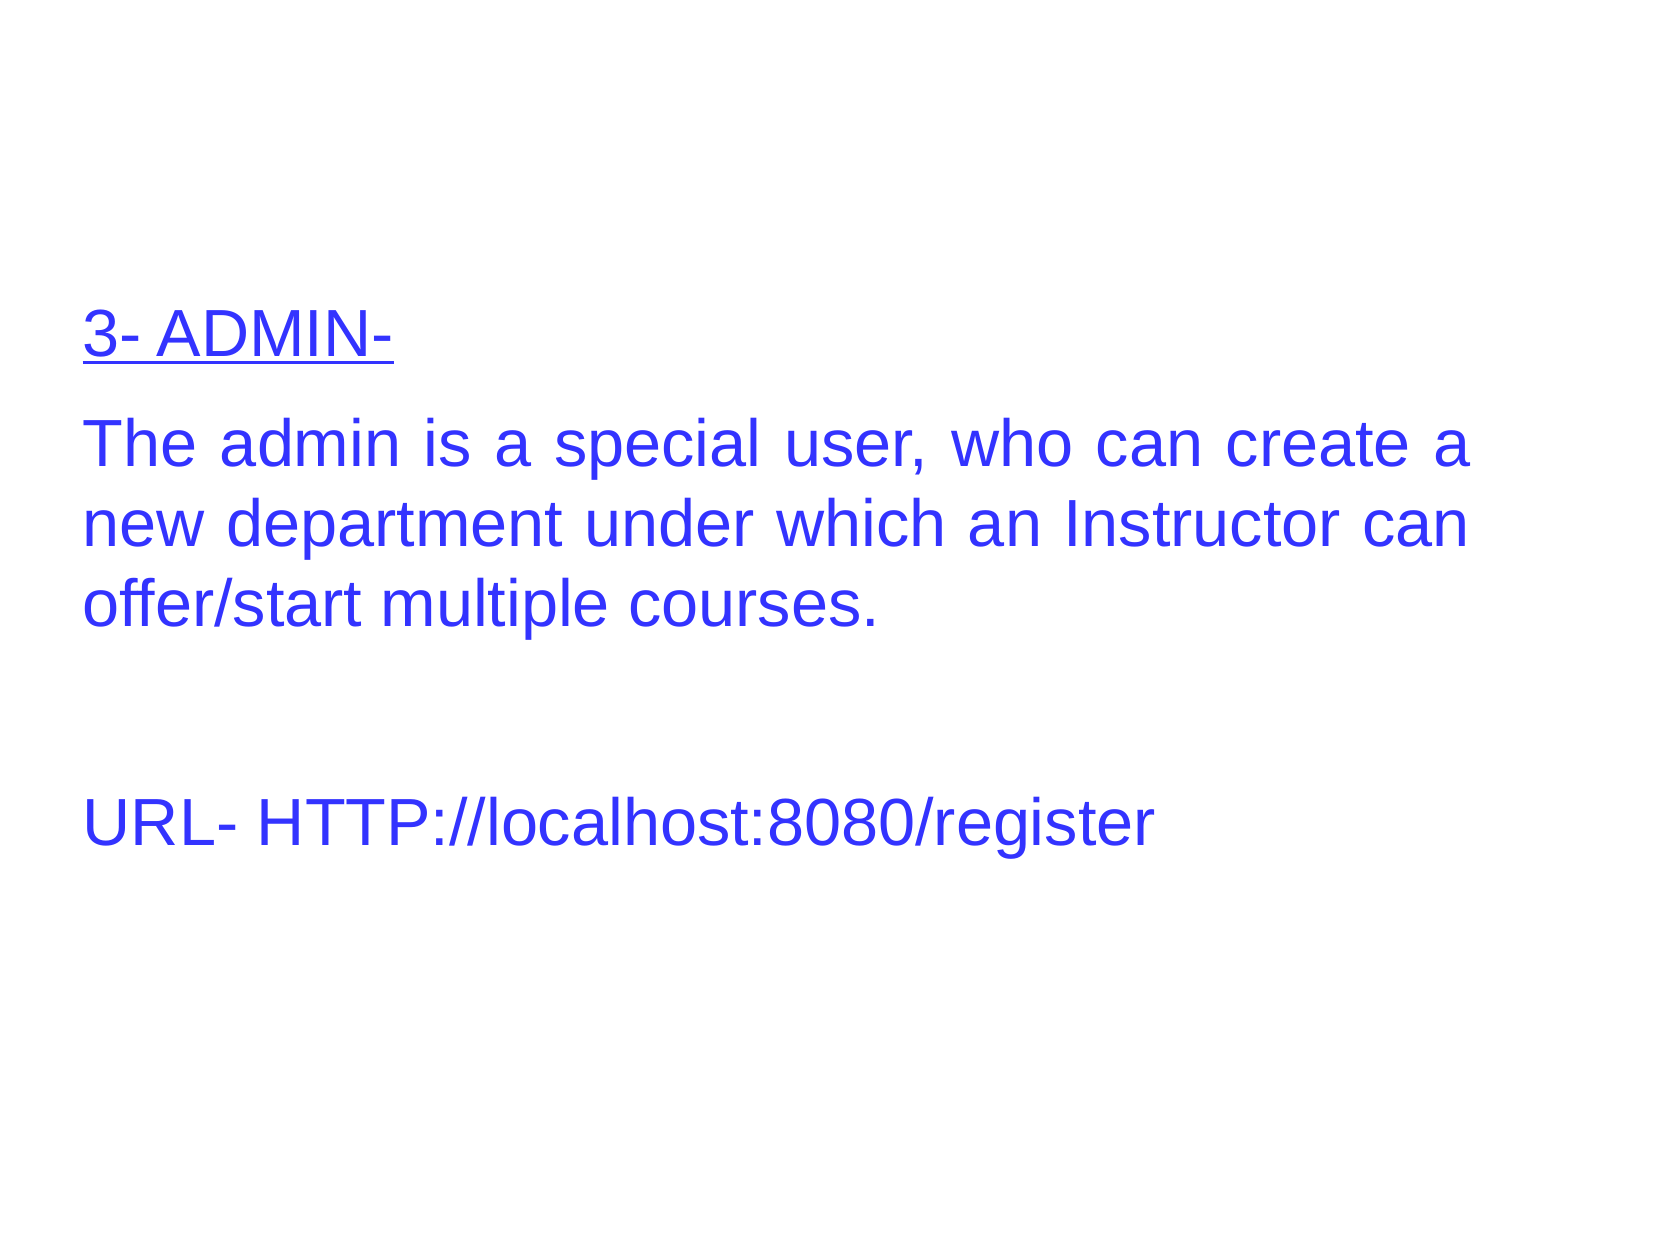

#
3- ADMIN-
The admin is a special user, who can create a new department under which an Instructor can offer/start multiple courses.
URL- HTTP://localhost:8080/register